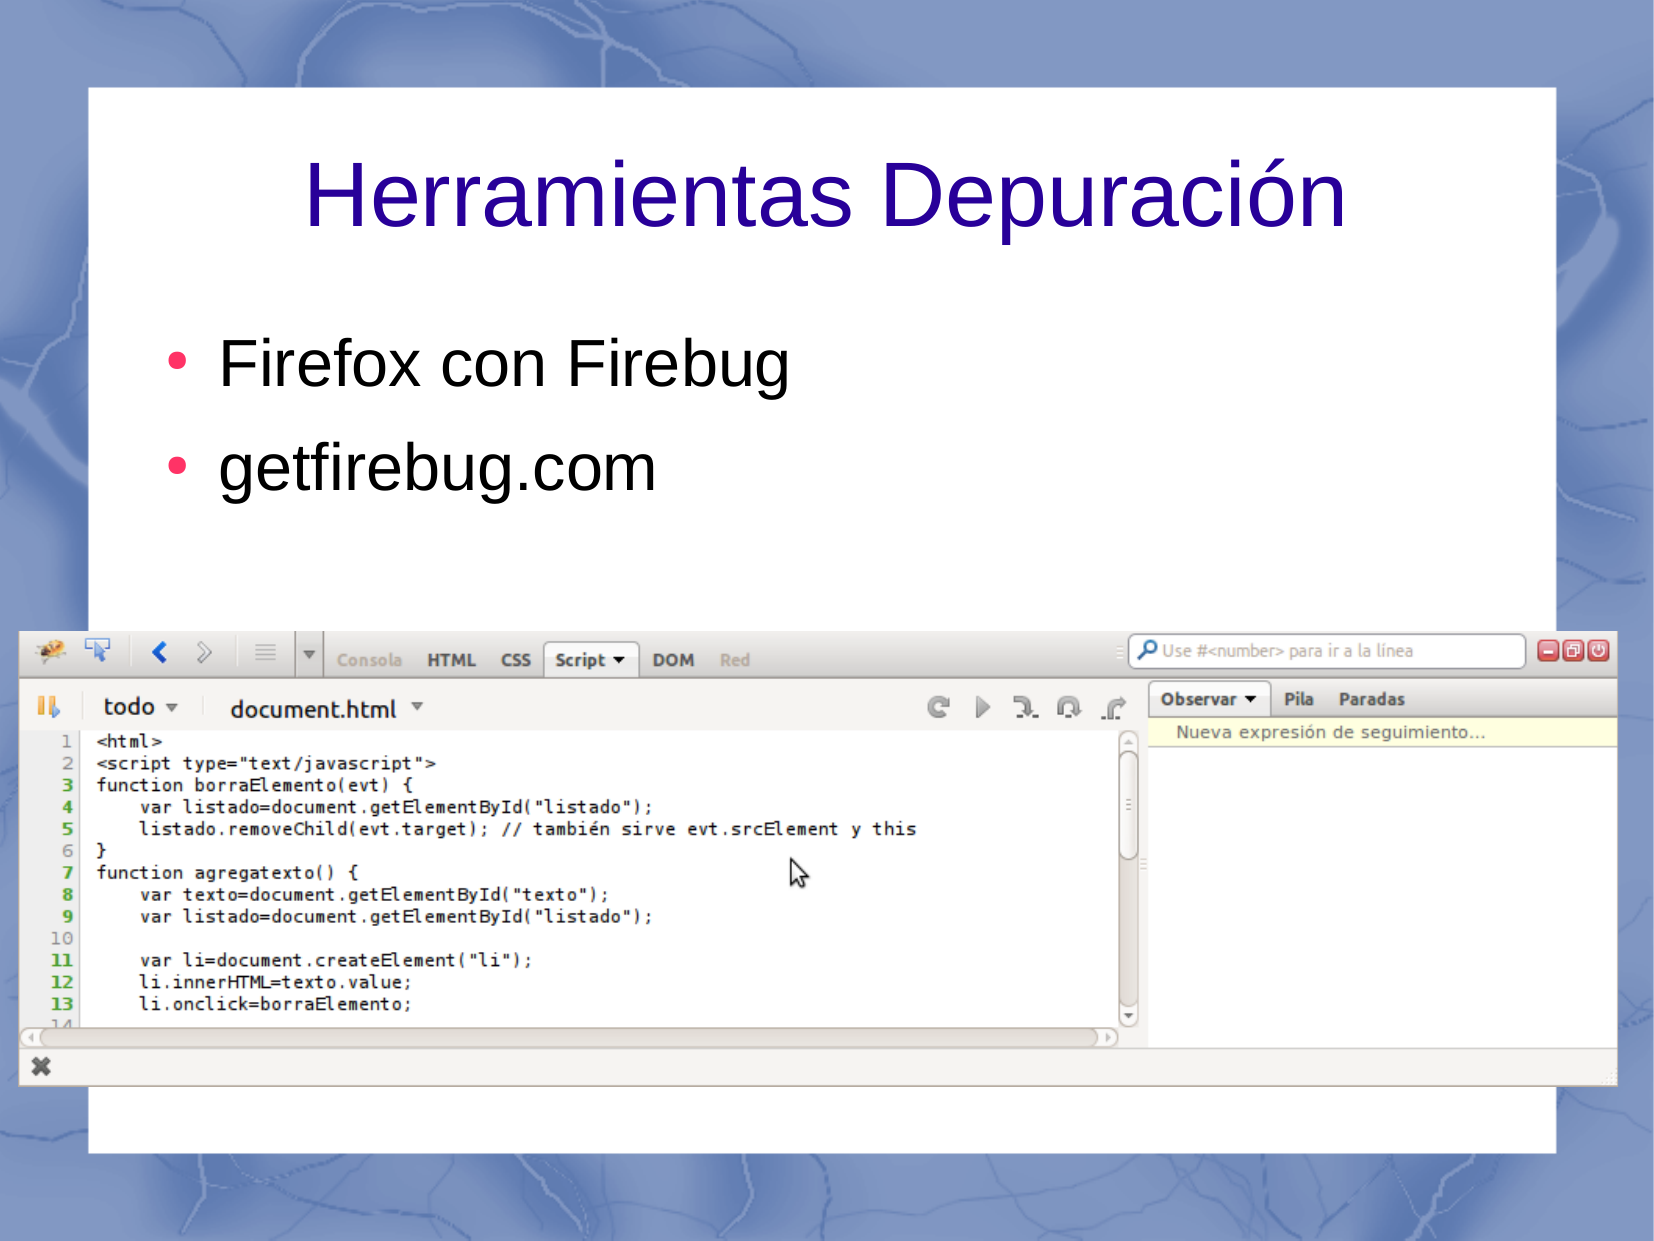

# Herramientas Depuración
Firefox con Firebug
getfirebug.com